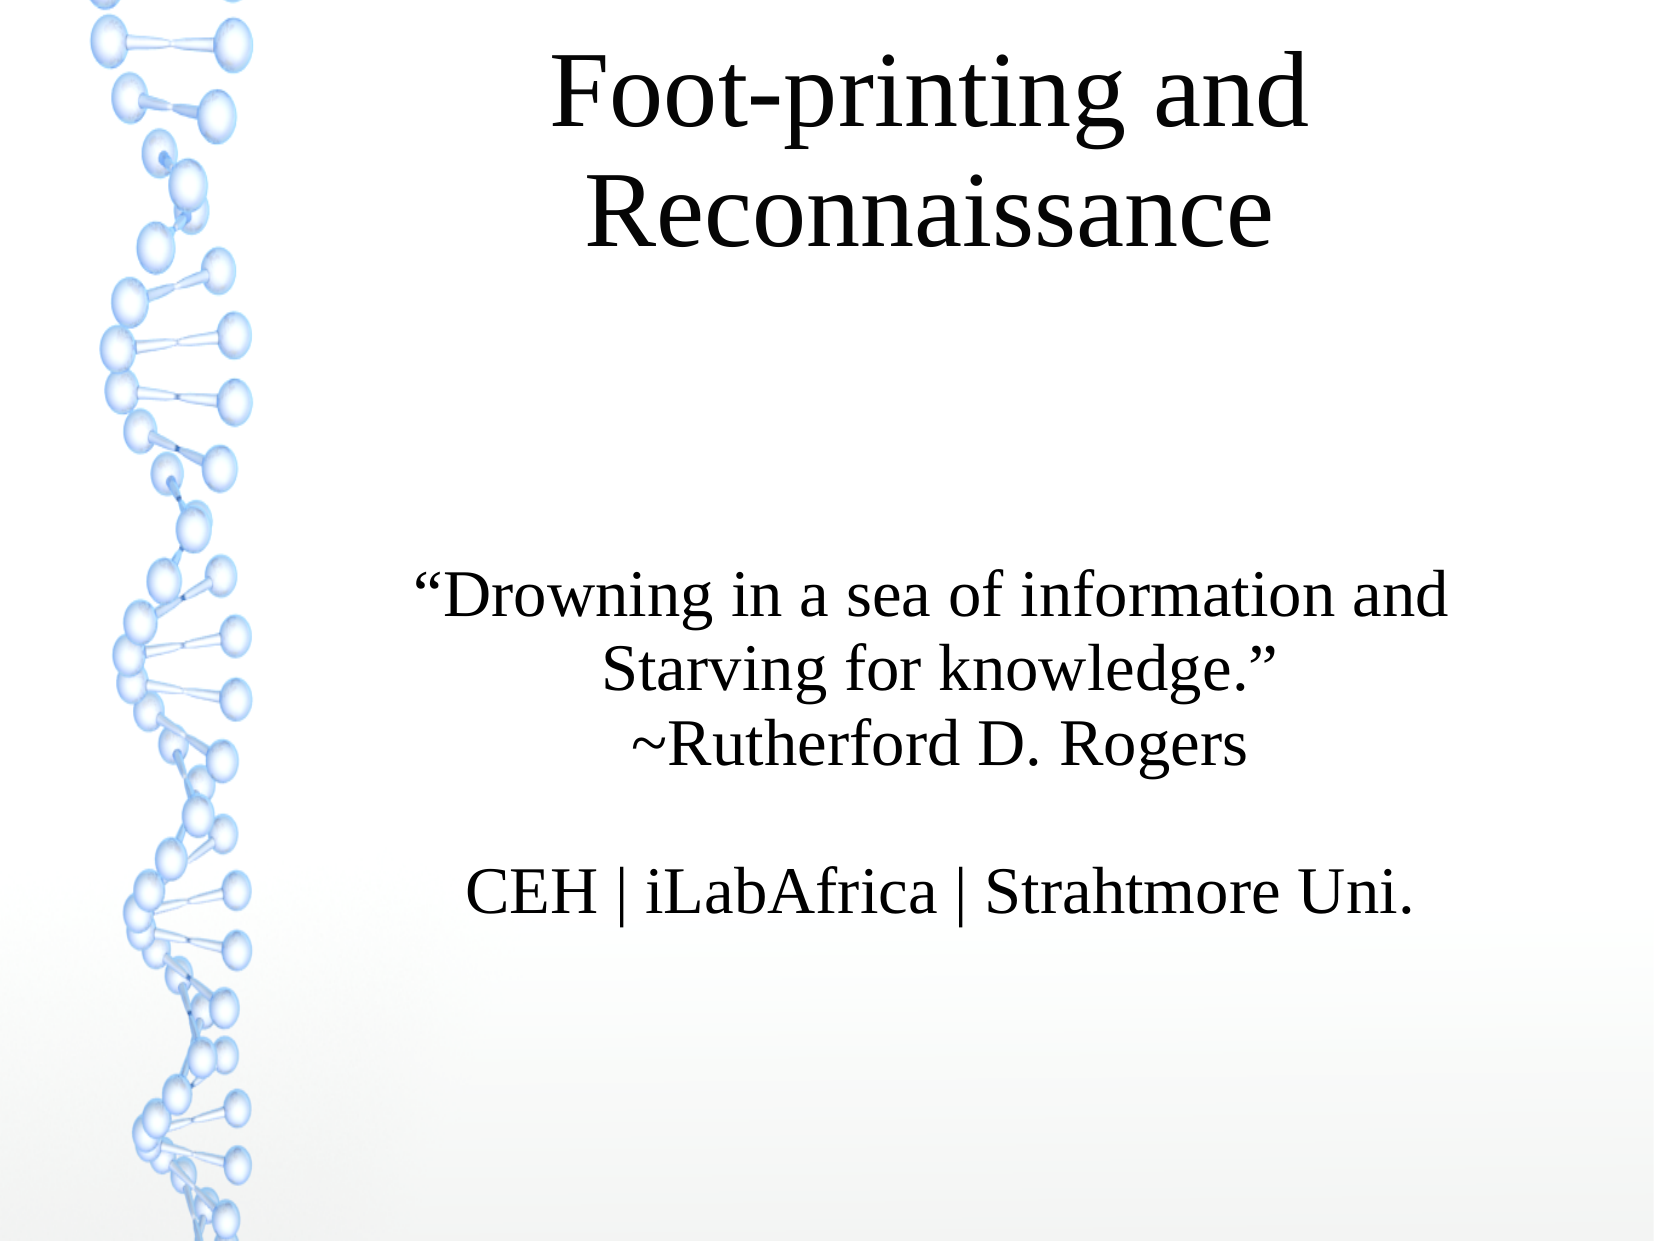

# Foot-printing and Reconnaissance
“Drowning in a sea of information and
Starving for knowledge.”
~Rutherford D. Rogers
CEH | iLabAfrica | Strahtmore Uni.